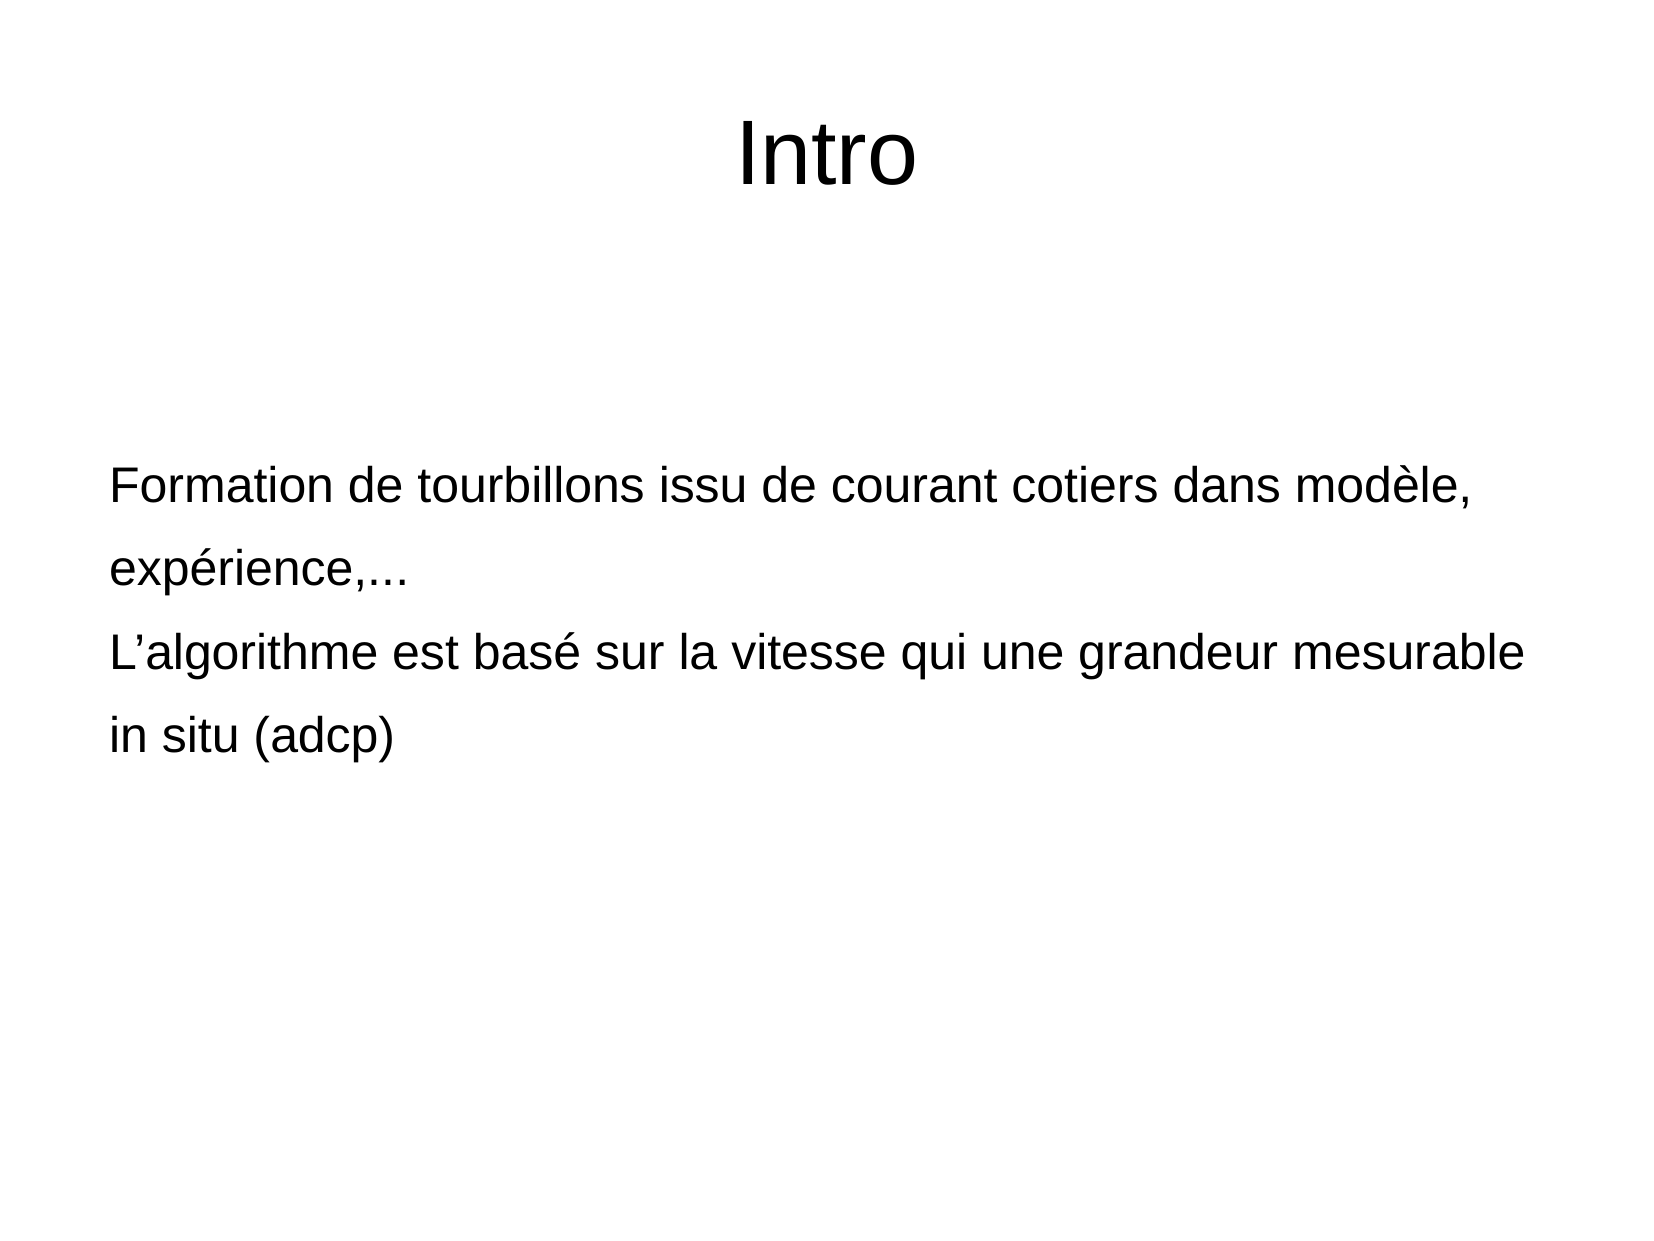

# Intro
Formation de tourbillons issu de courant cotiers dans modèle, expérience,...
L’algorithme est basé sur la vitesse qui une grandeur mesurable in situ (adcp)